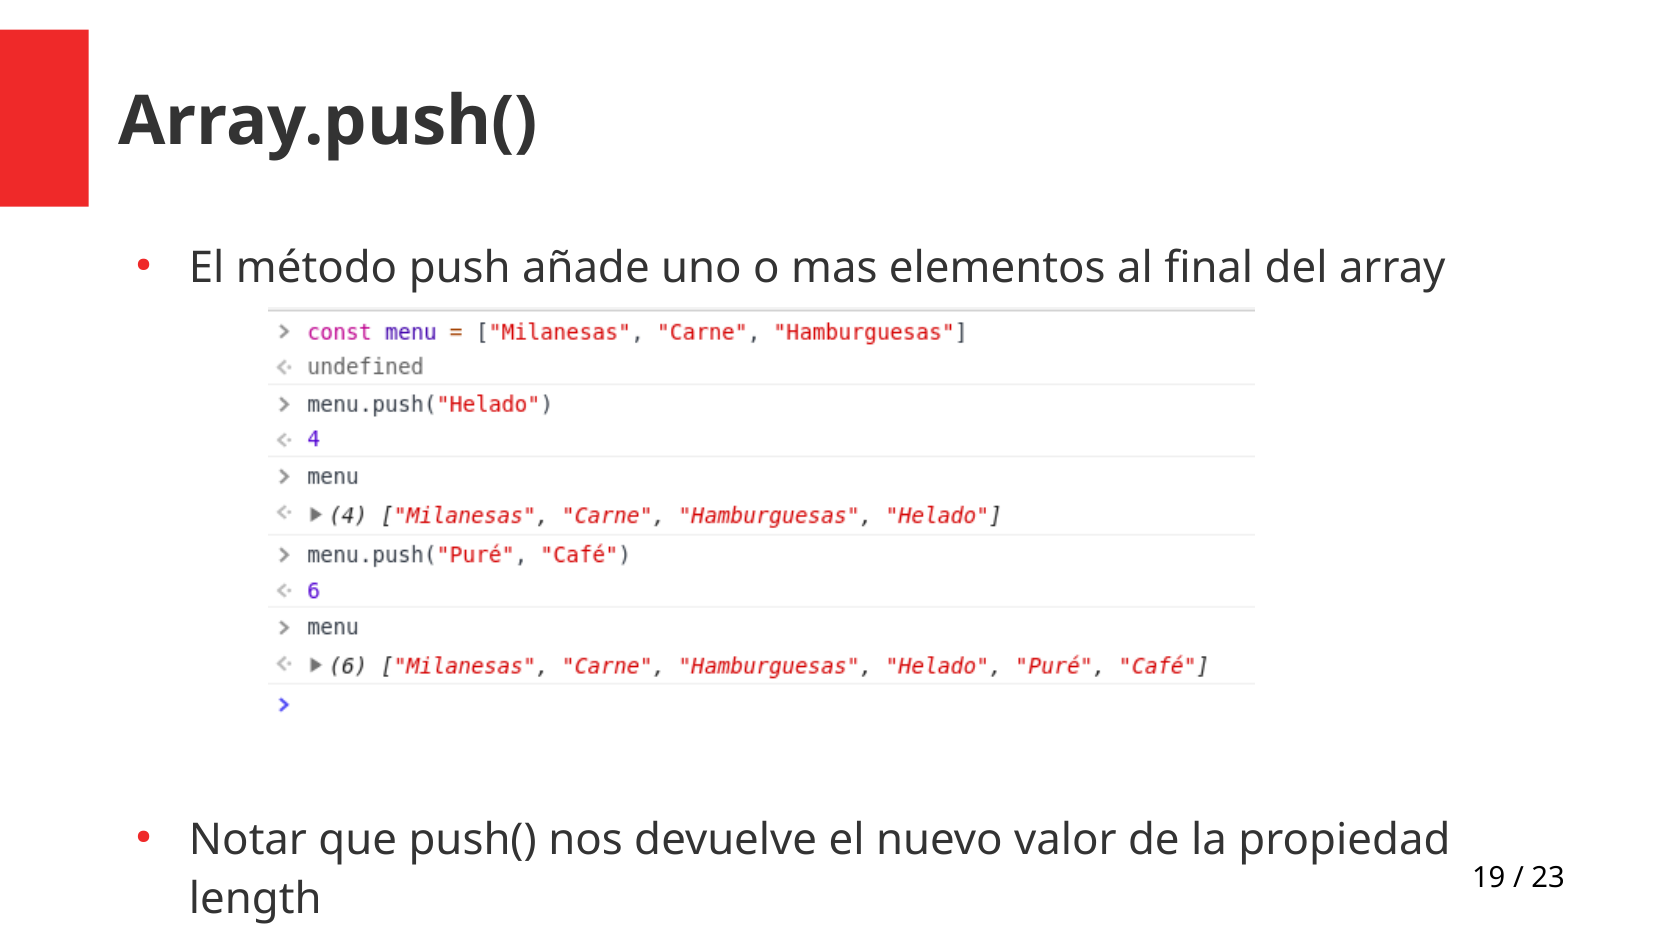

# Array.push()
El método push añade uno o mas elementos al final del array
Notar que push() nos devuelve el nuevo valor de la propiedad length
19